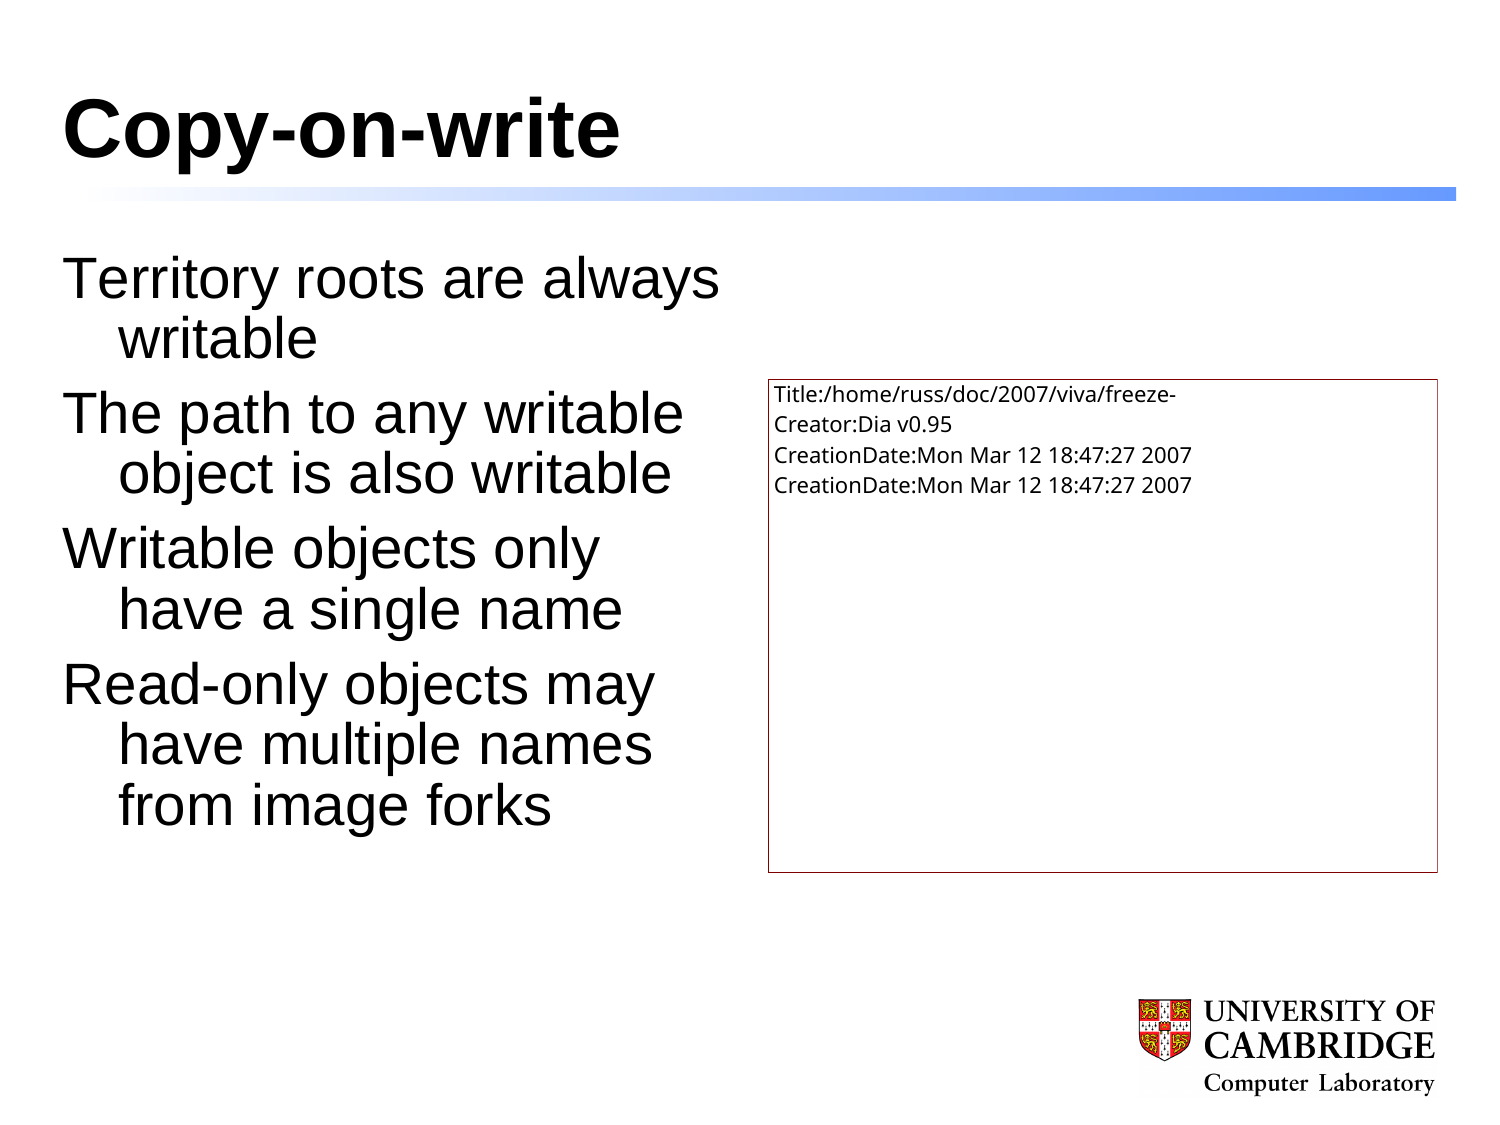

# Copy-on-write
Territory roots are always writable
The path to any writable object is also writable
Writable objects only have a single name
Read-only objects may have multiple names from image forks